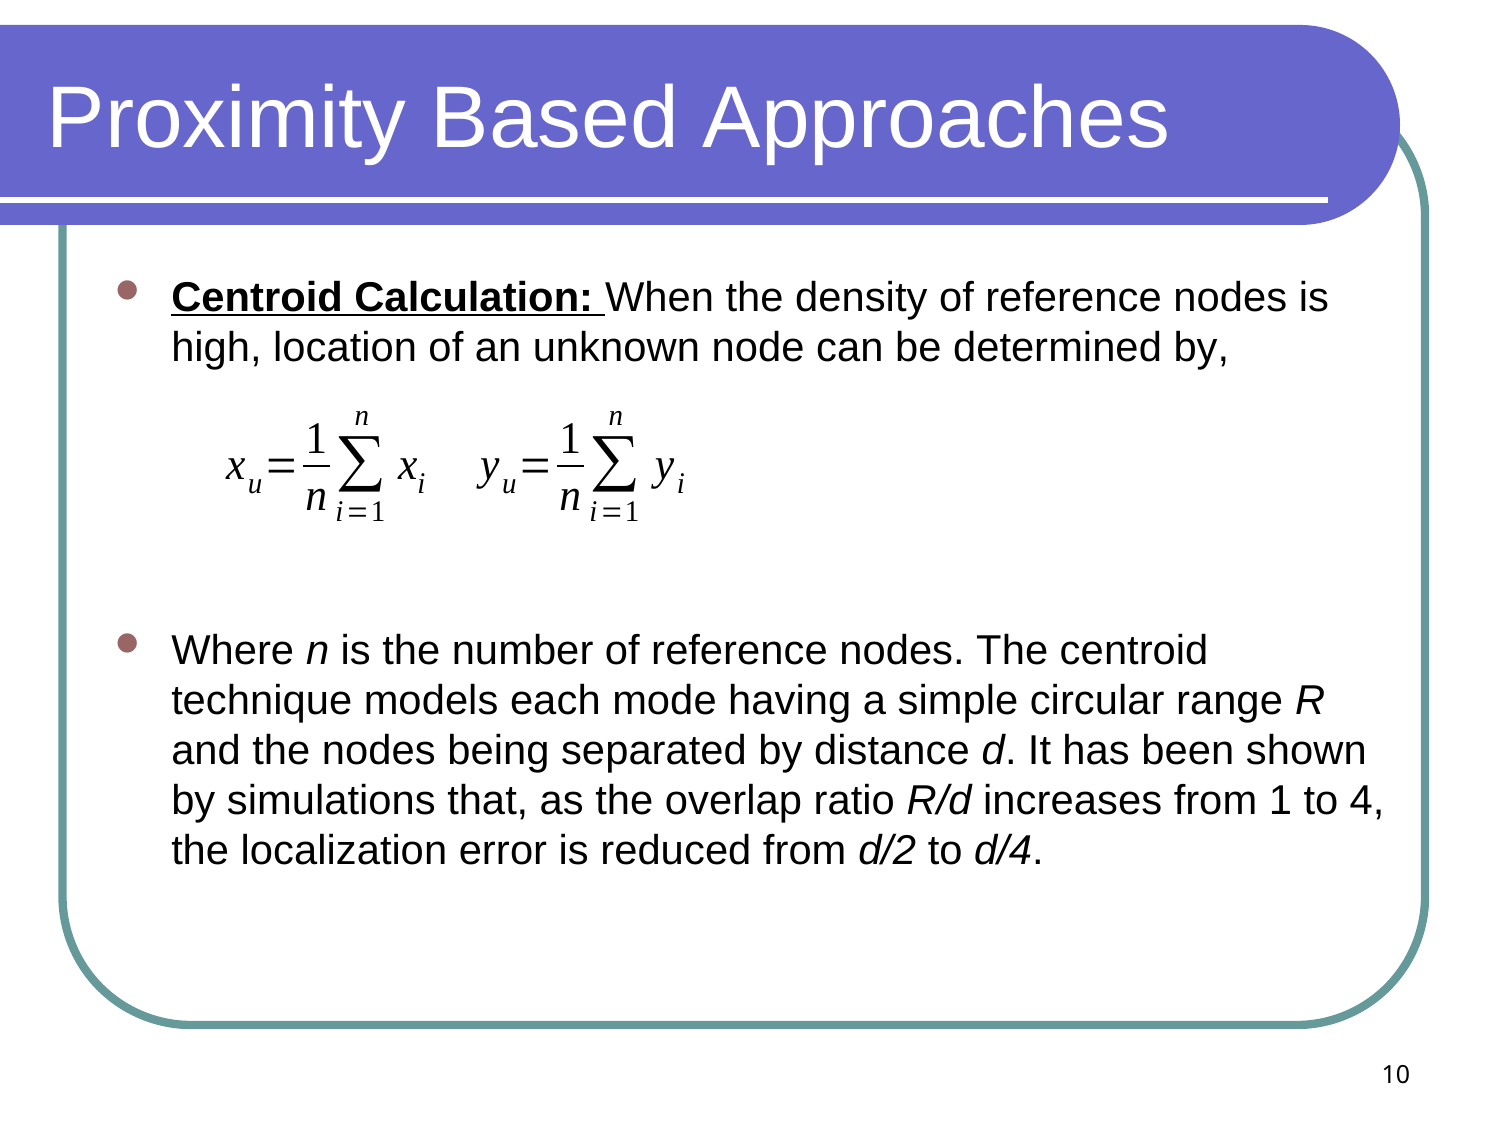

# Proximity Based Approaches
Centroid Calculation: When the density of reference nodes is high, location of an unknown node can be determined by,
Where n is the number of reference nodes. The centroid technique models each mode having a simple circular range R and the nodes being separated by distance d. It has been shown by simulations that, as the overlap ratio R/d increases from 1 to 4, the localization error is reduced from d/2 to d/4.